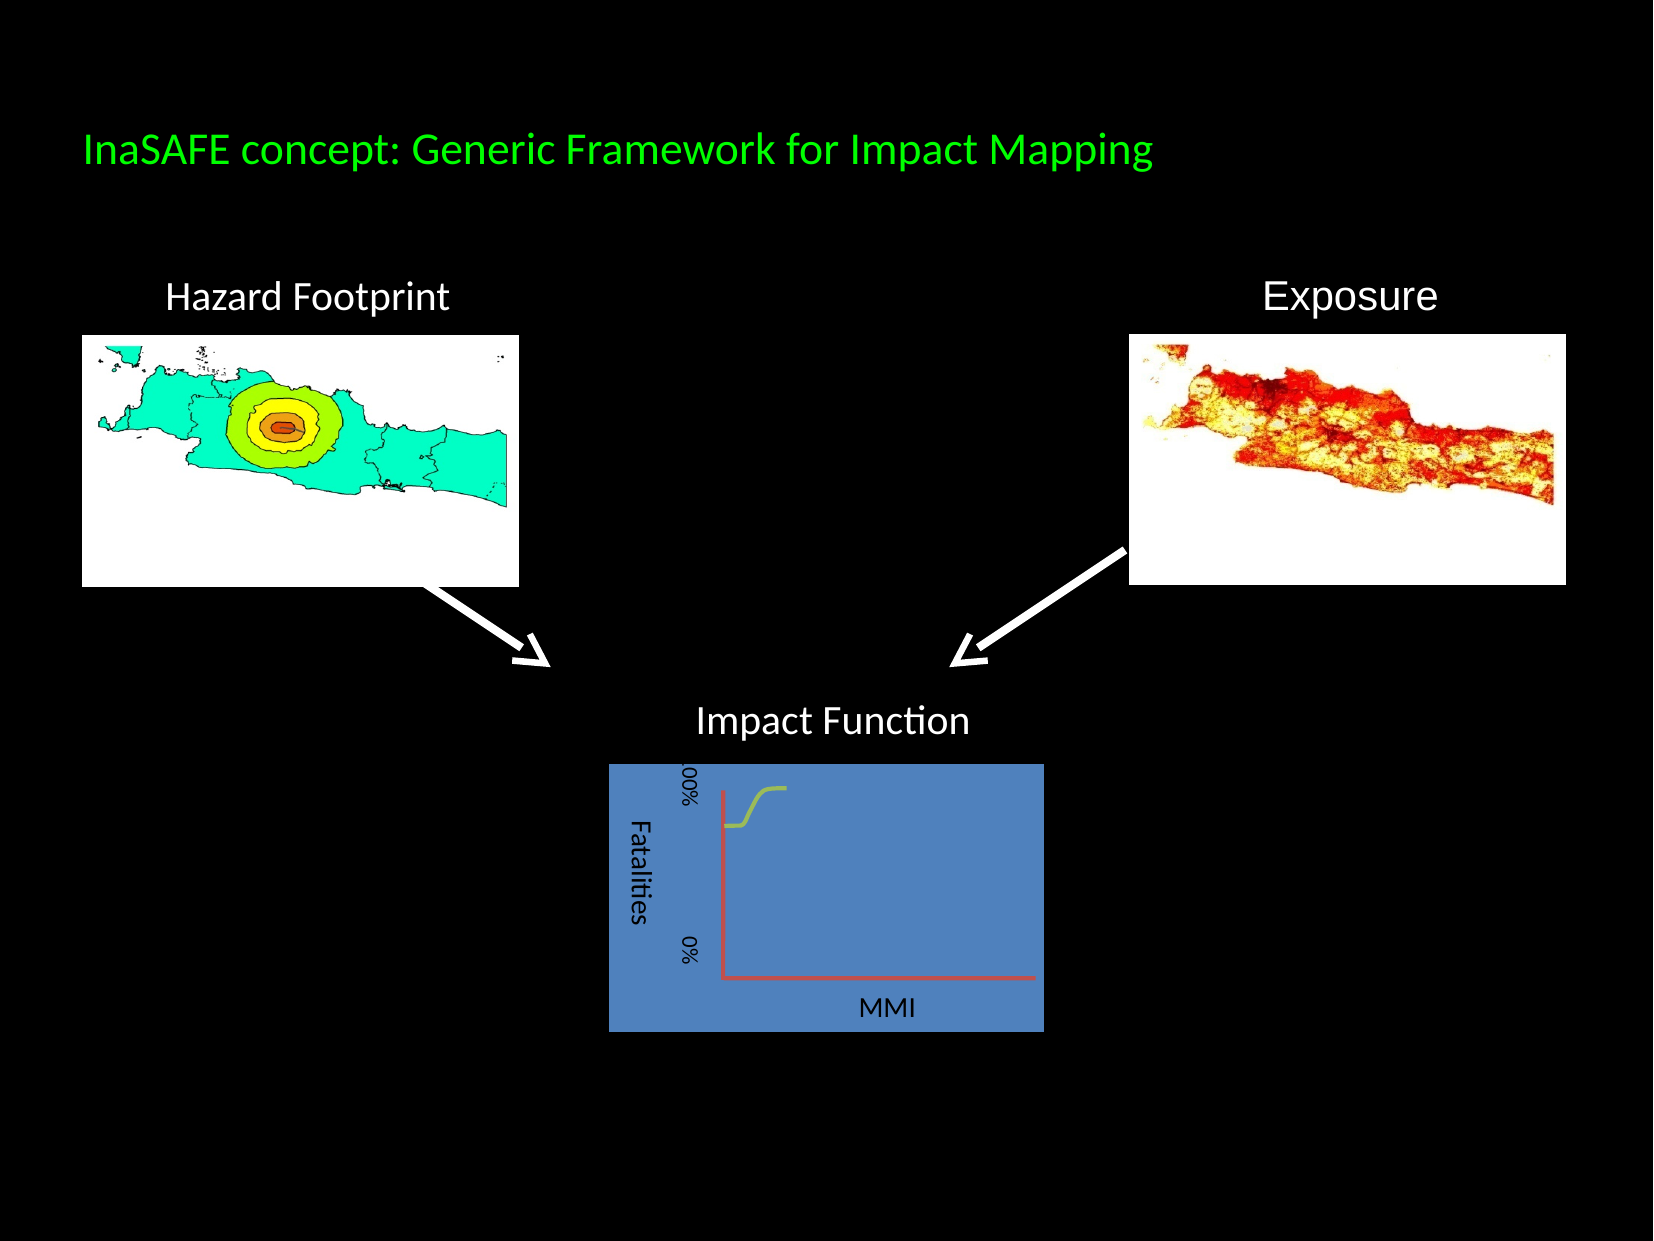

# InaSAFE concept: Generic Framework for Impact Mapping
Hazard Footprint
Exposure
Impact Function
100%
Fatalities
0%
MMI